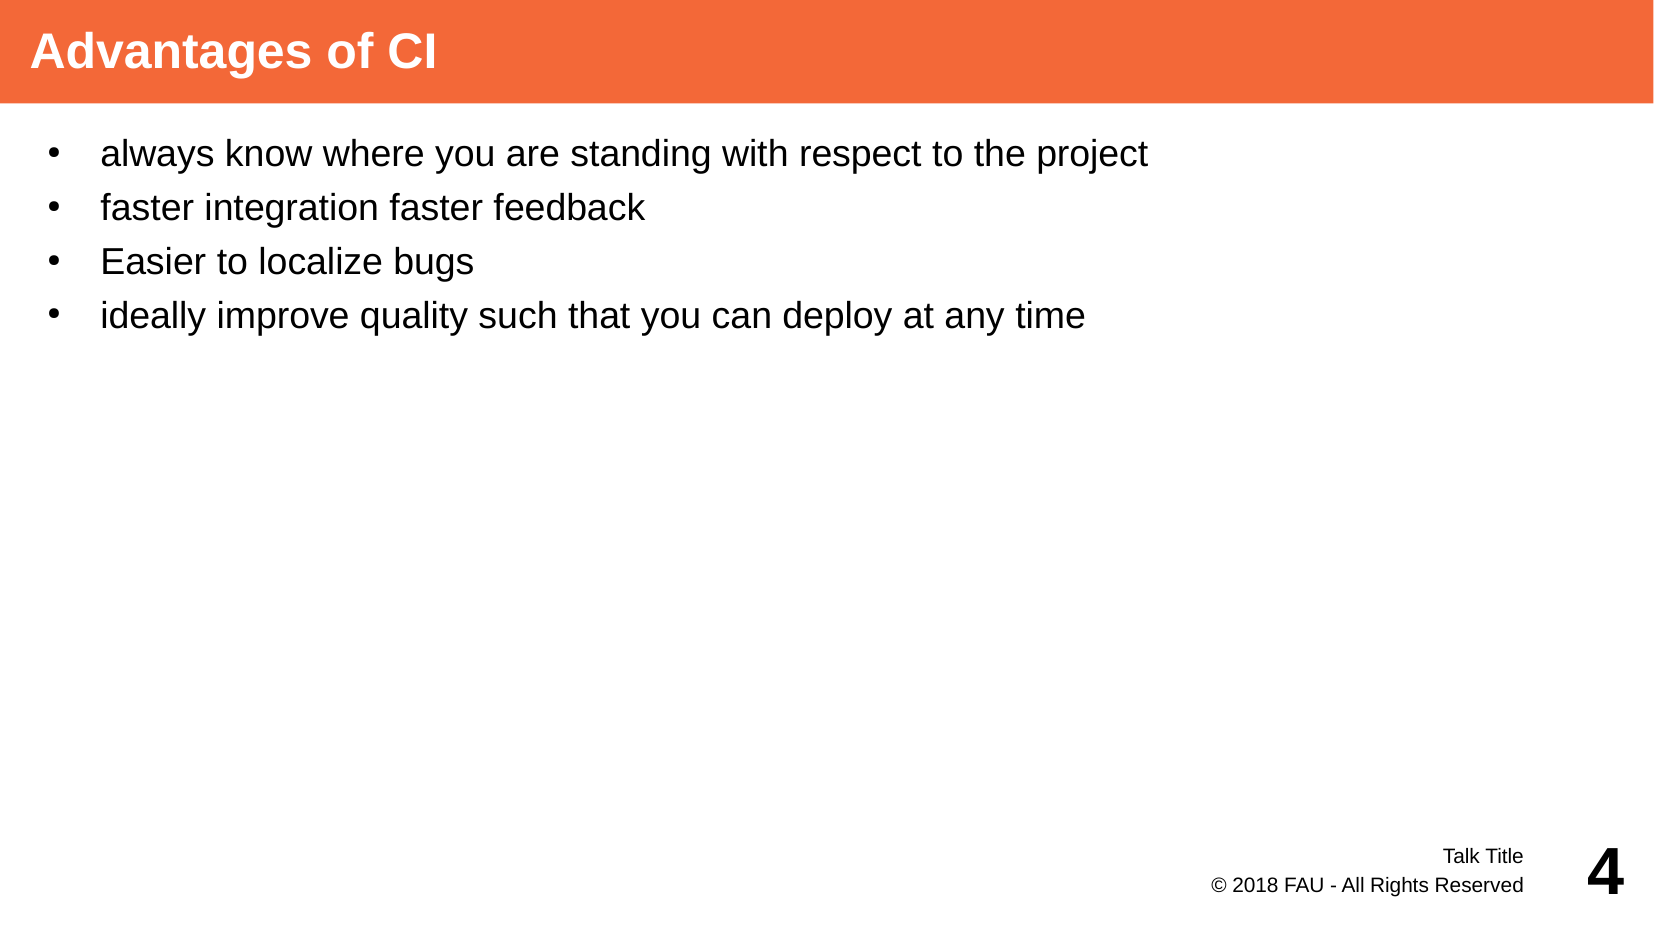

# Advantages of CI
always know where you are standing with respect to the project
faster integration faster feedback
Easier to localize bugs
ideally improve quality such that you can deploy at any time
Talk Title
4
© 2018 FAU - All Rights Reserved